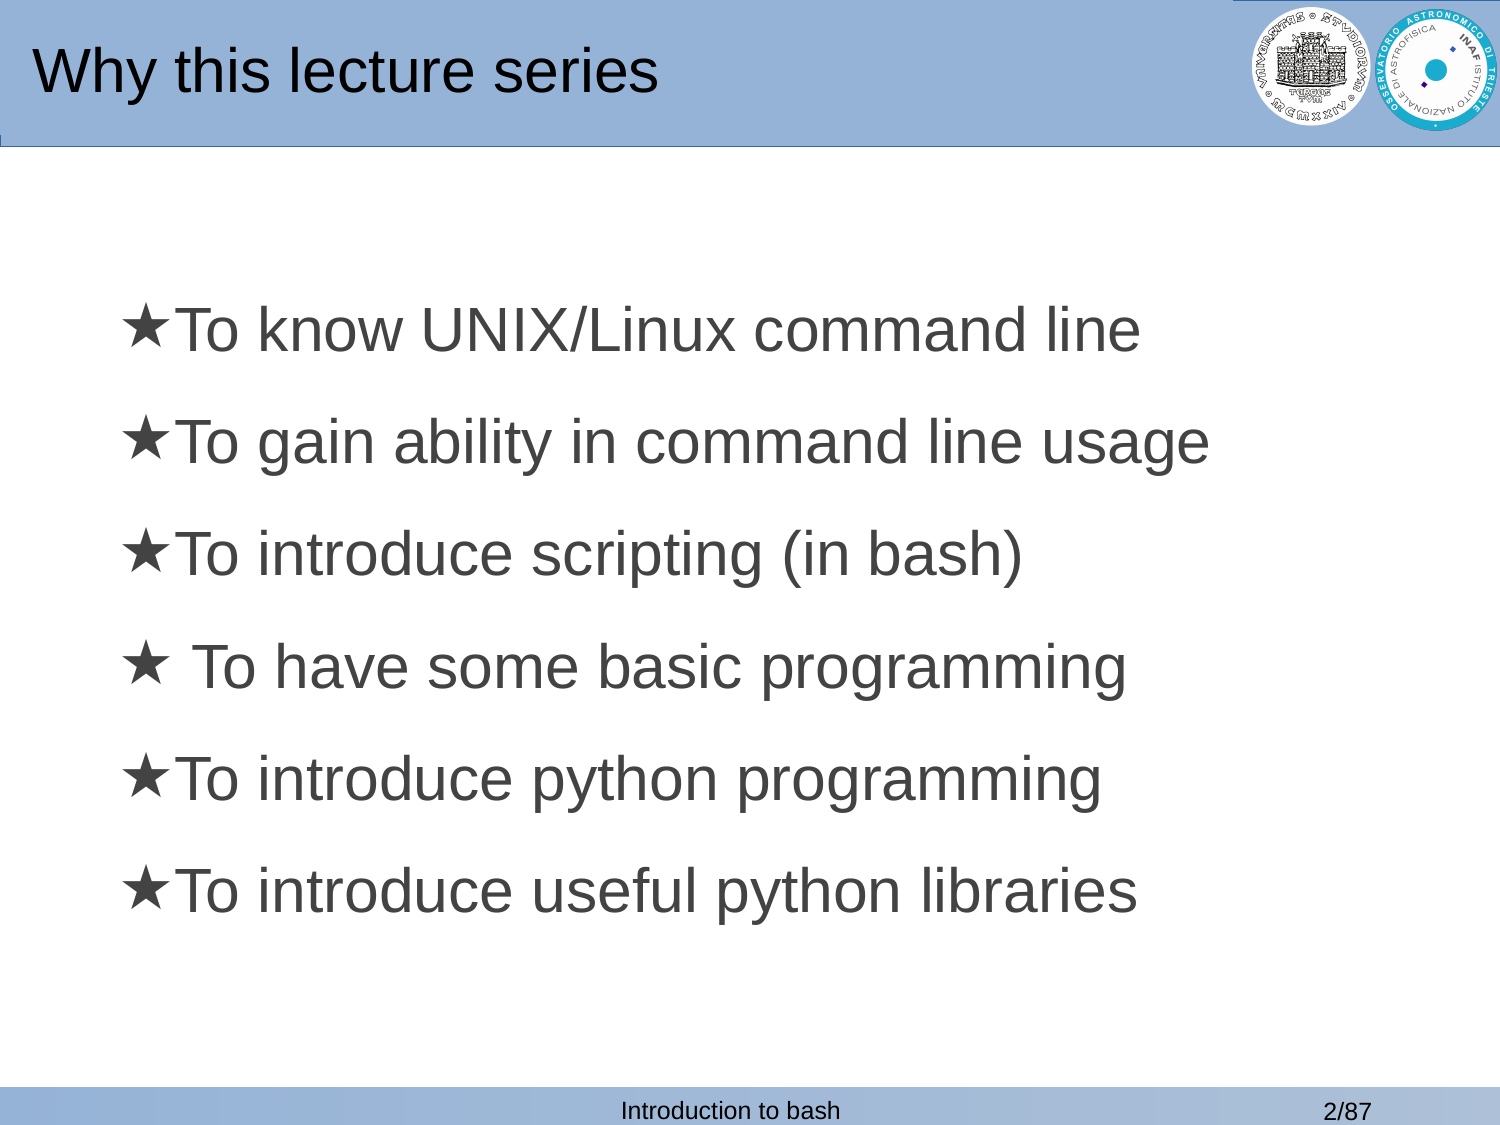

Traditional service delivery
Why this lecture series
# To know UNIX/Linux command line
To gain ability in command line usage
To introduce scripting (in bash)
 To have some basic programming
To introduce python programming
To introduce useful python libraries